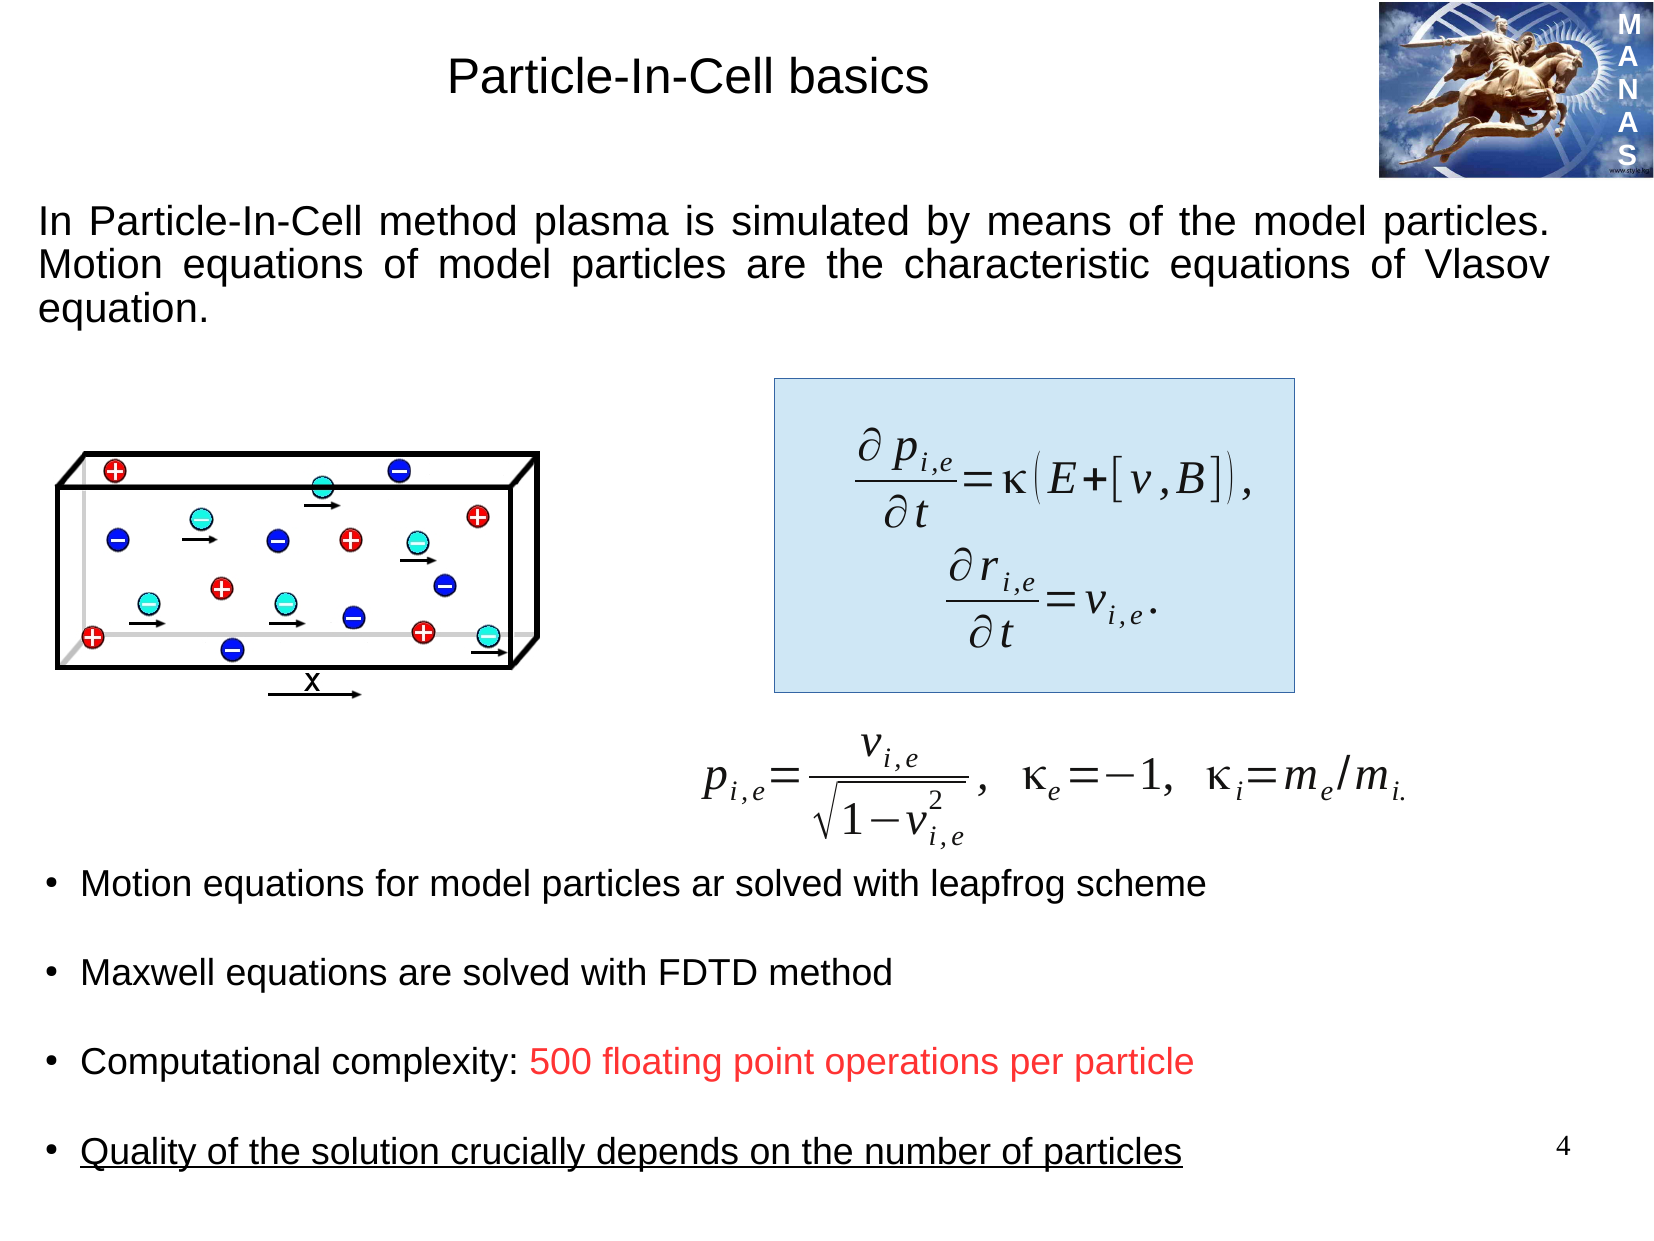

М
A
N
A
S
Particle-In-Cell basics
# In Particle-In-Cell method plasma is simulated by means of the model particles. Motion equations of model particles are the characteristic equations of Vlasov equation.
Motion equations for model particles ar solved with leapfrog scheme
Maxwell equations are solved with FDTD method
Computational complexity: 500 floating point operations per particle
Quality of the solution crucially depends on the number of particles
4